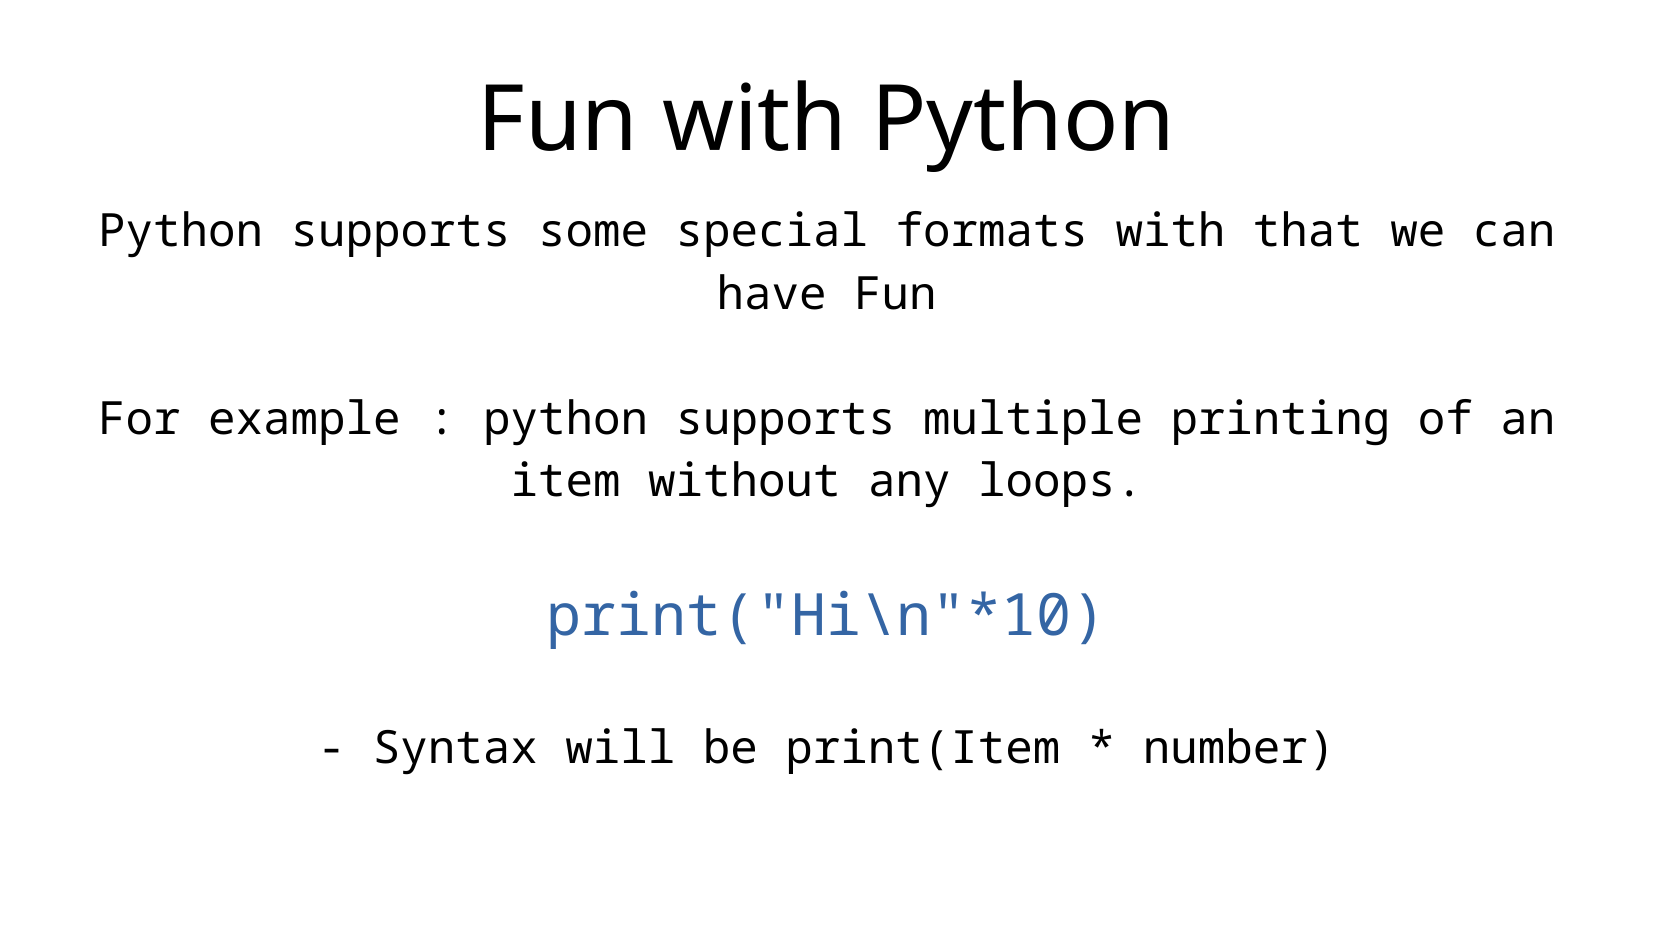

# Fun with Python
Python supports some special formats with that we can have Fun
For example : python supports multiple printing of an item without any loops.
print("Hi\n"*10)
- Syntax will be print(Item * number)